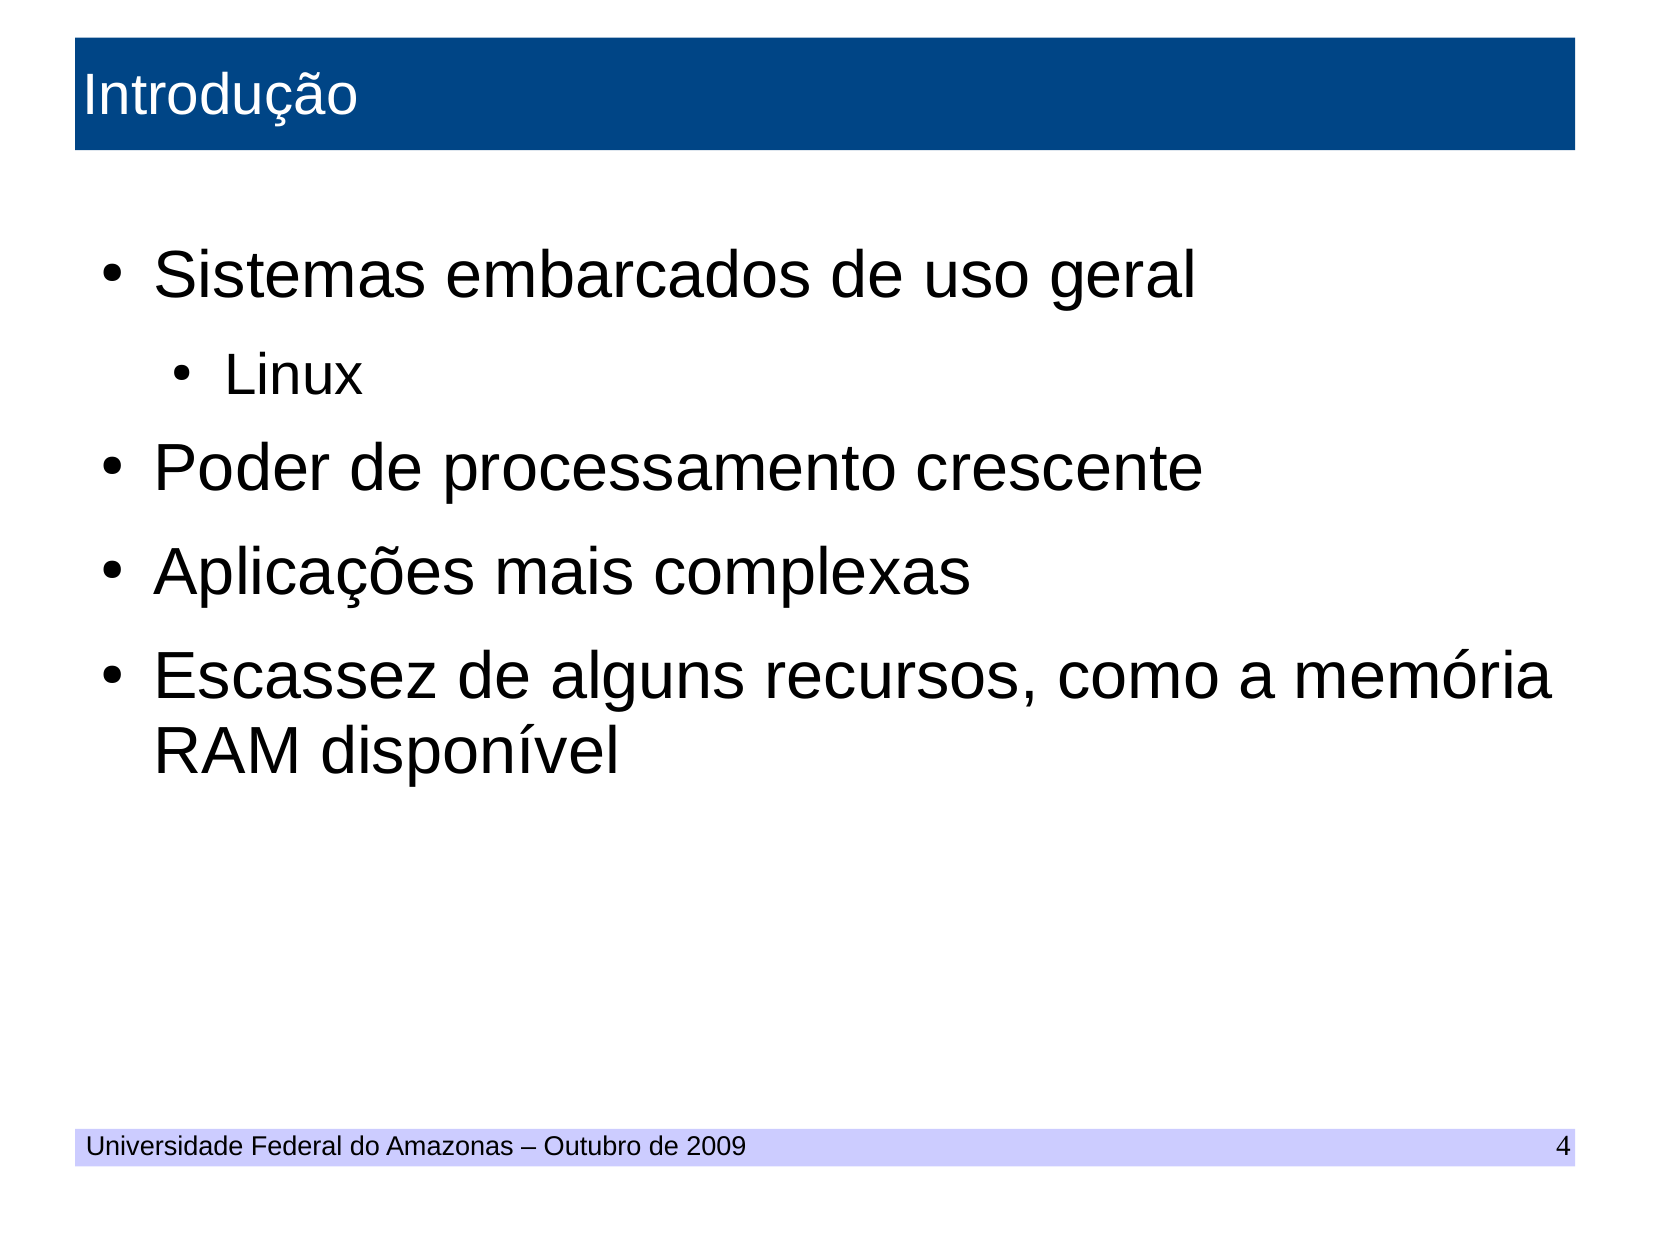

# Introdução
Sistemas embarcados de uso geral
Linux
Poder de processamento crescente
Aplicações mais complexas
Escassez de alguns recursos, como a memória RAM disponível
4